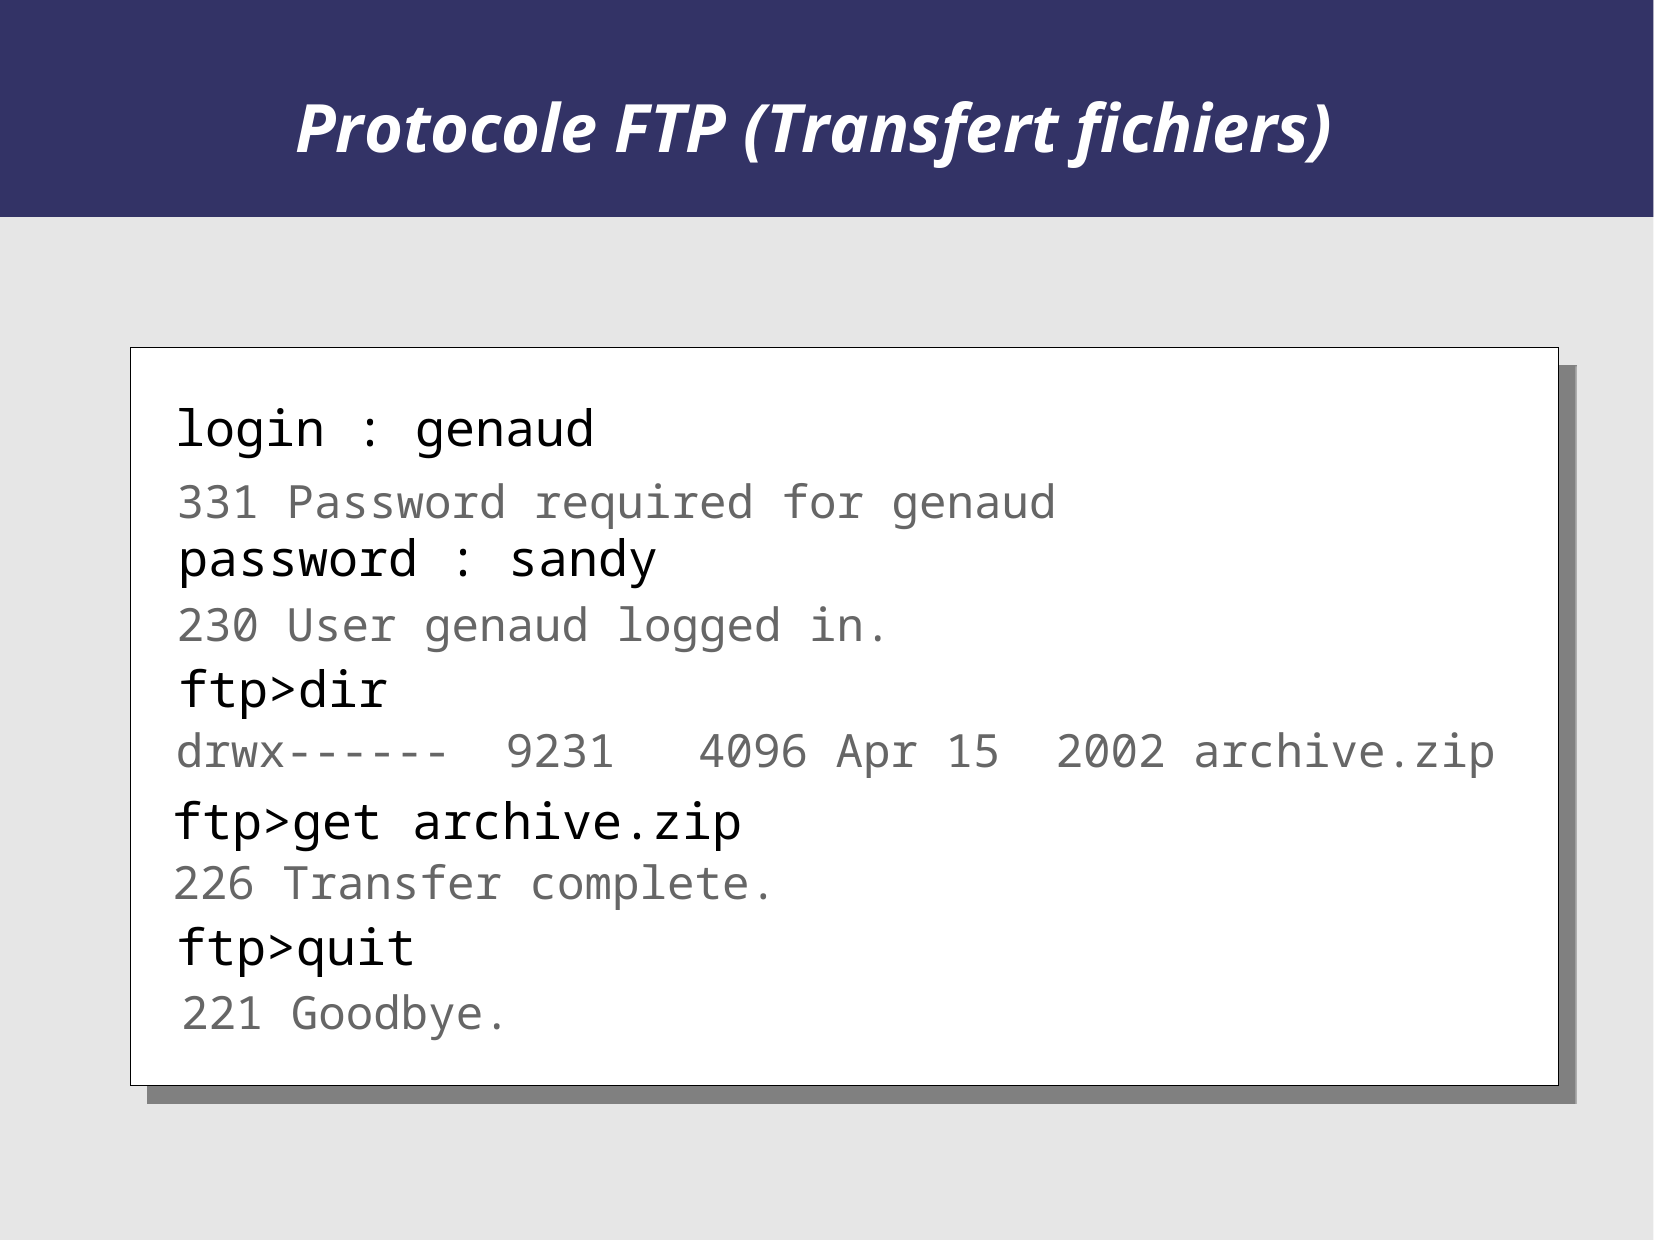

# Protocole FTP (Transfert fichiers)
login : genaud
331 Password required for genaud
 password : sandy
230 User genaud logged in.
ftp>dir
drwx------ 9231 4096 Apr 15 2002 archive.zip
ftp>get archive.zip
226 Transfer complete.
ftp>quit
221 Goodbye.